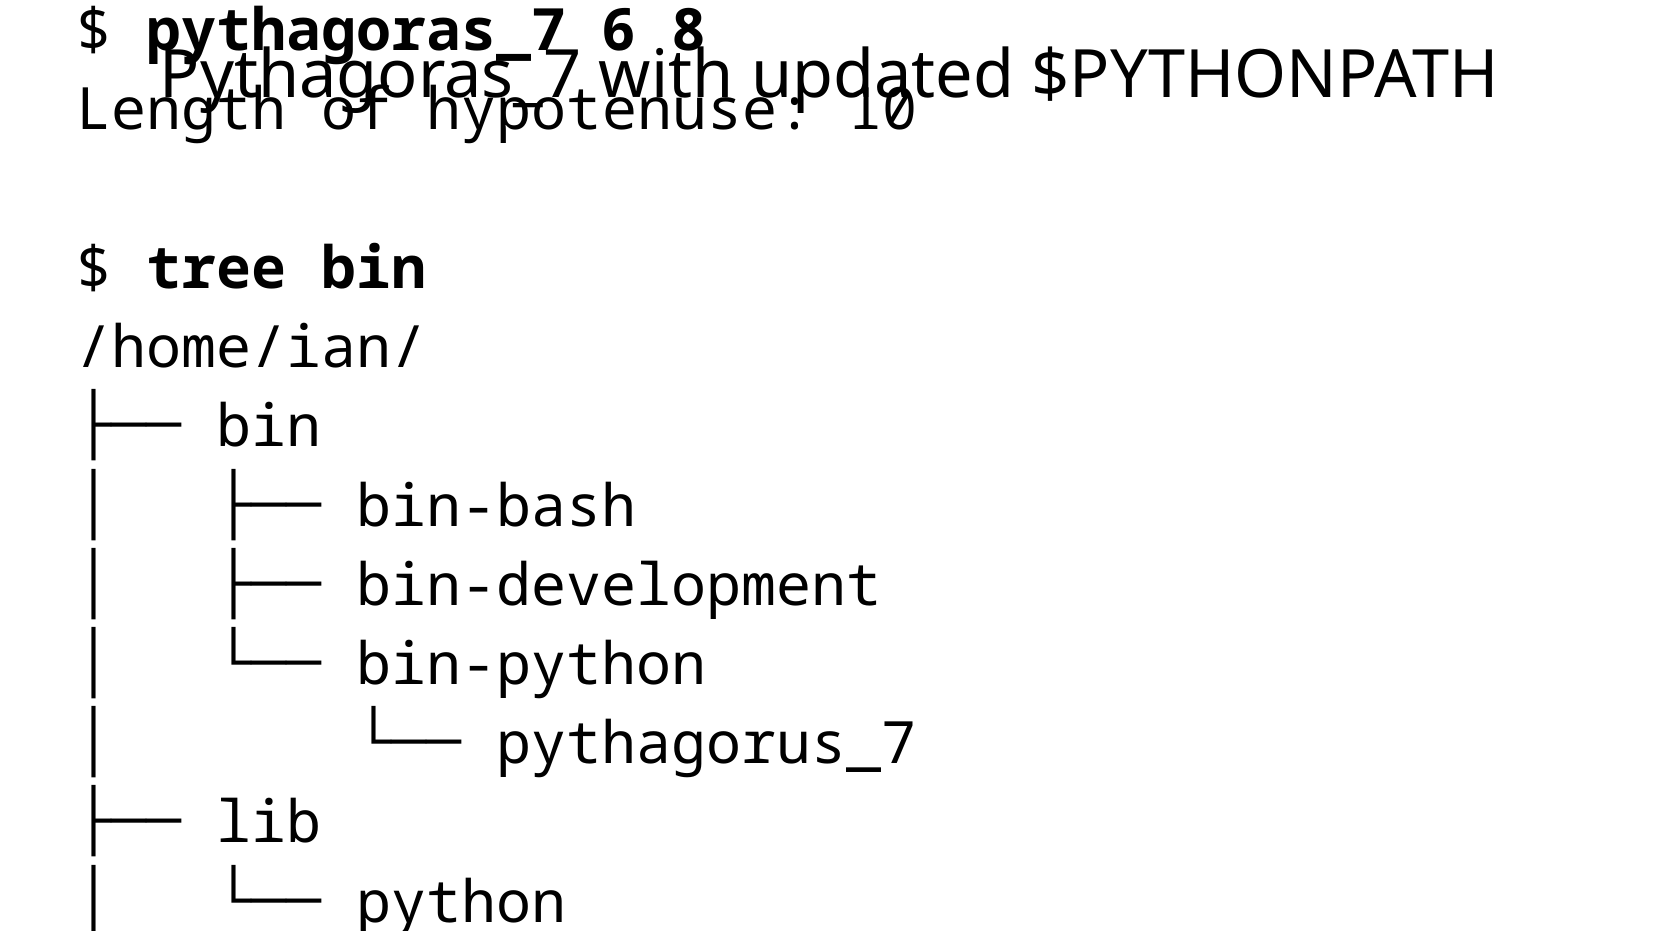

$ pythagoras_7 6 8
Length of hypotenuse: 10
$ tree bin
/home/ian/
├── bin
│   ├── bin-bash
│   ├── bin-development
│   └── bin-python
│   └── pythagorus_7
├── lib
│   └── python
│   └── pythagoras_theorem.py
│
# Pythagoras_7 with updated $PYTHONPATH